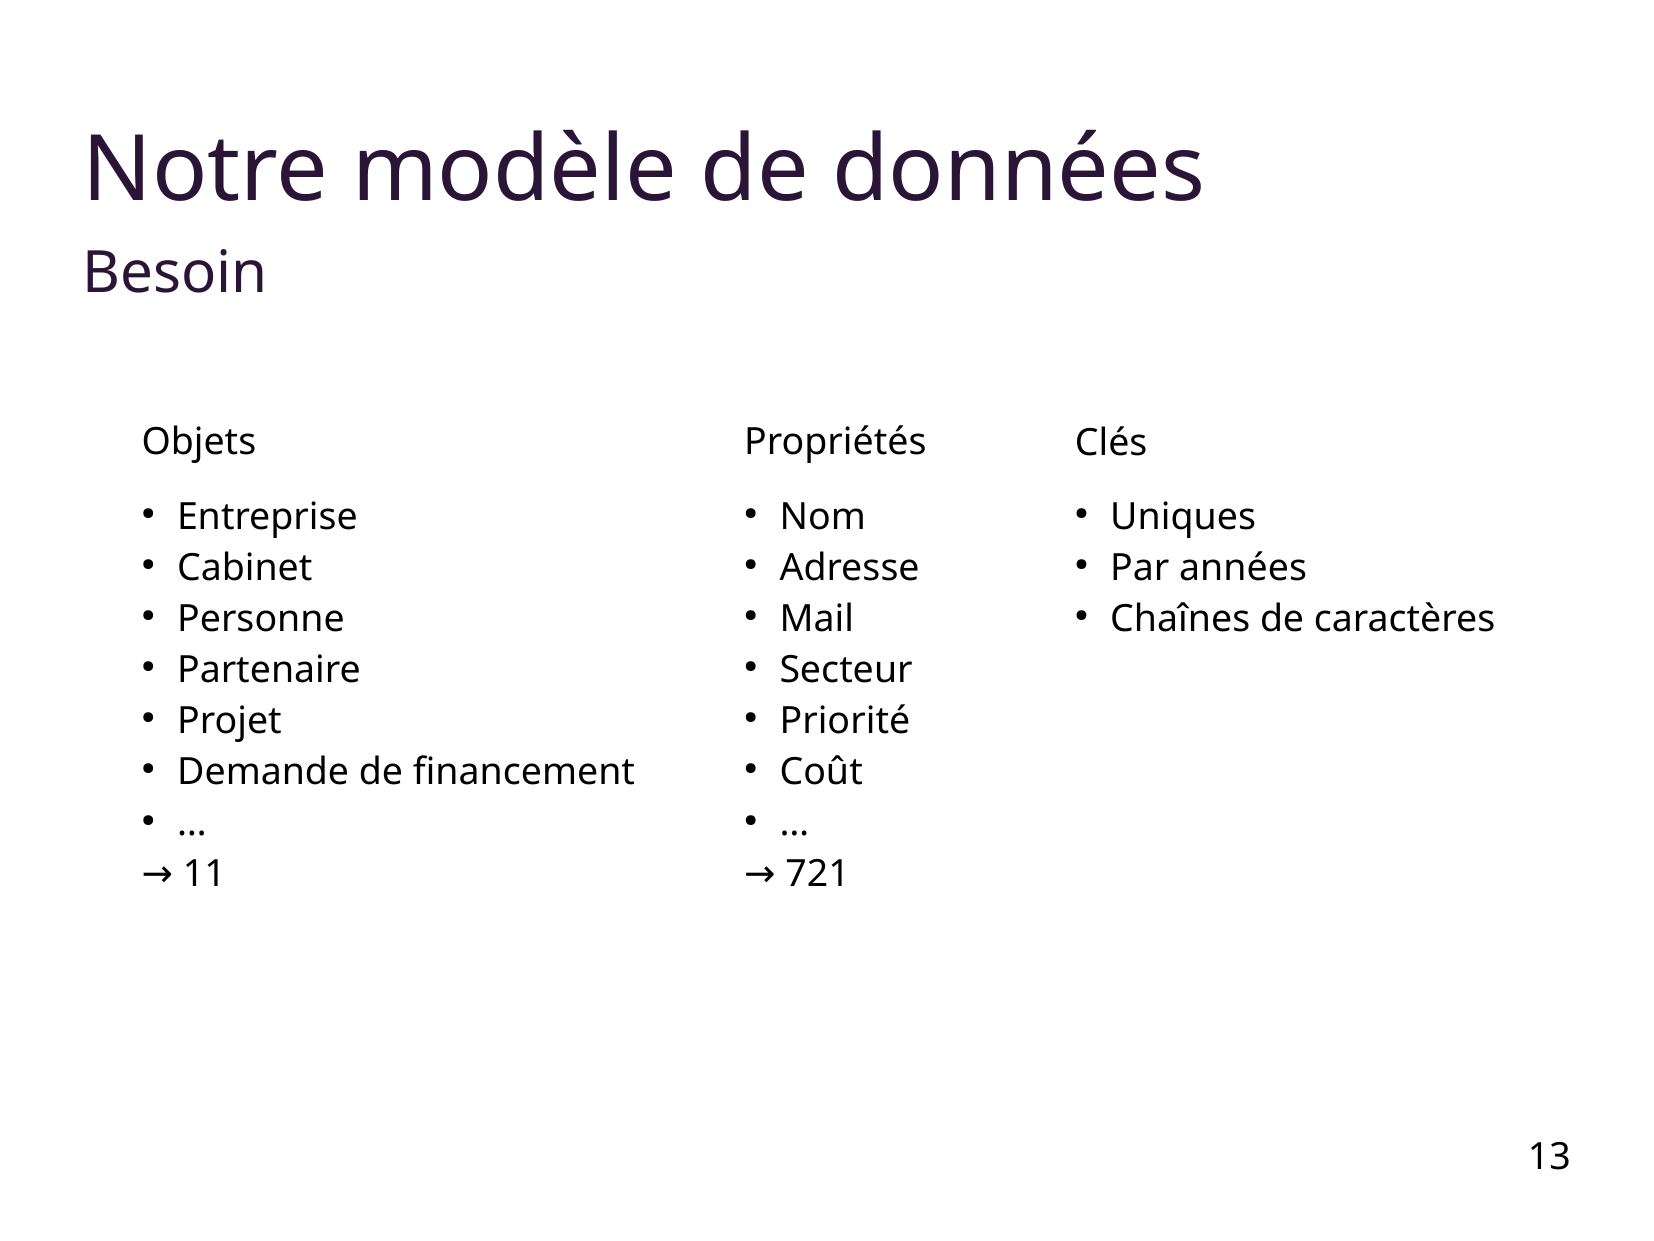

# Notre modèle de données Besoin
Objets
Entreprise
Cabinet
Personne
Partenaire
Projet
Demande de financement
…
→ 11
Propriétés
Nom
Adresse
Mail
Secteur
Priorité
Coût
…
→ 721
Clés
Uniques
Par années
Chaînes de caractères
13